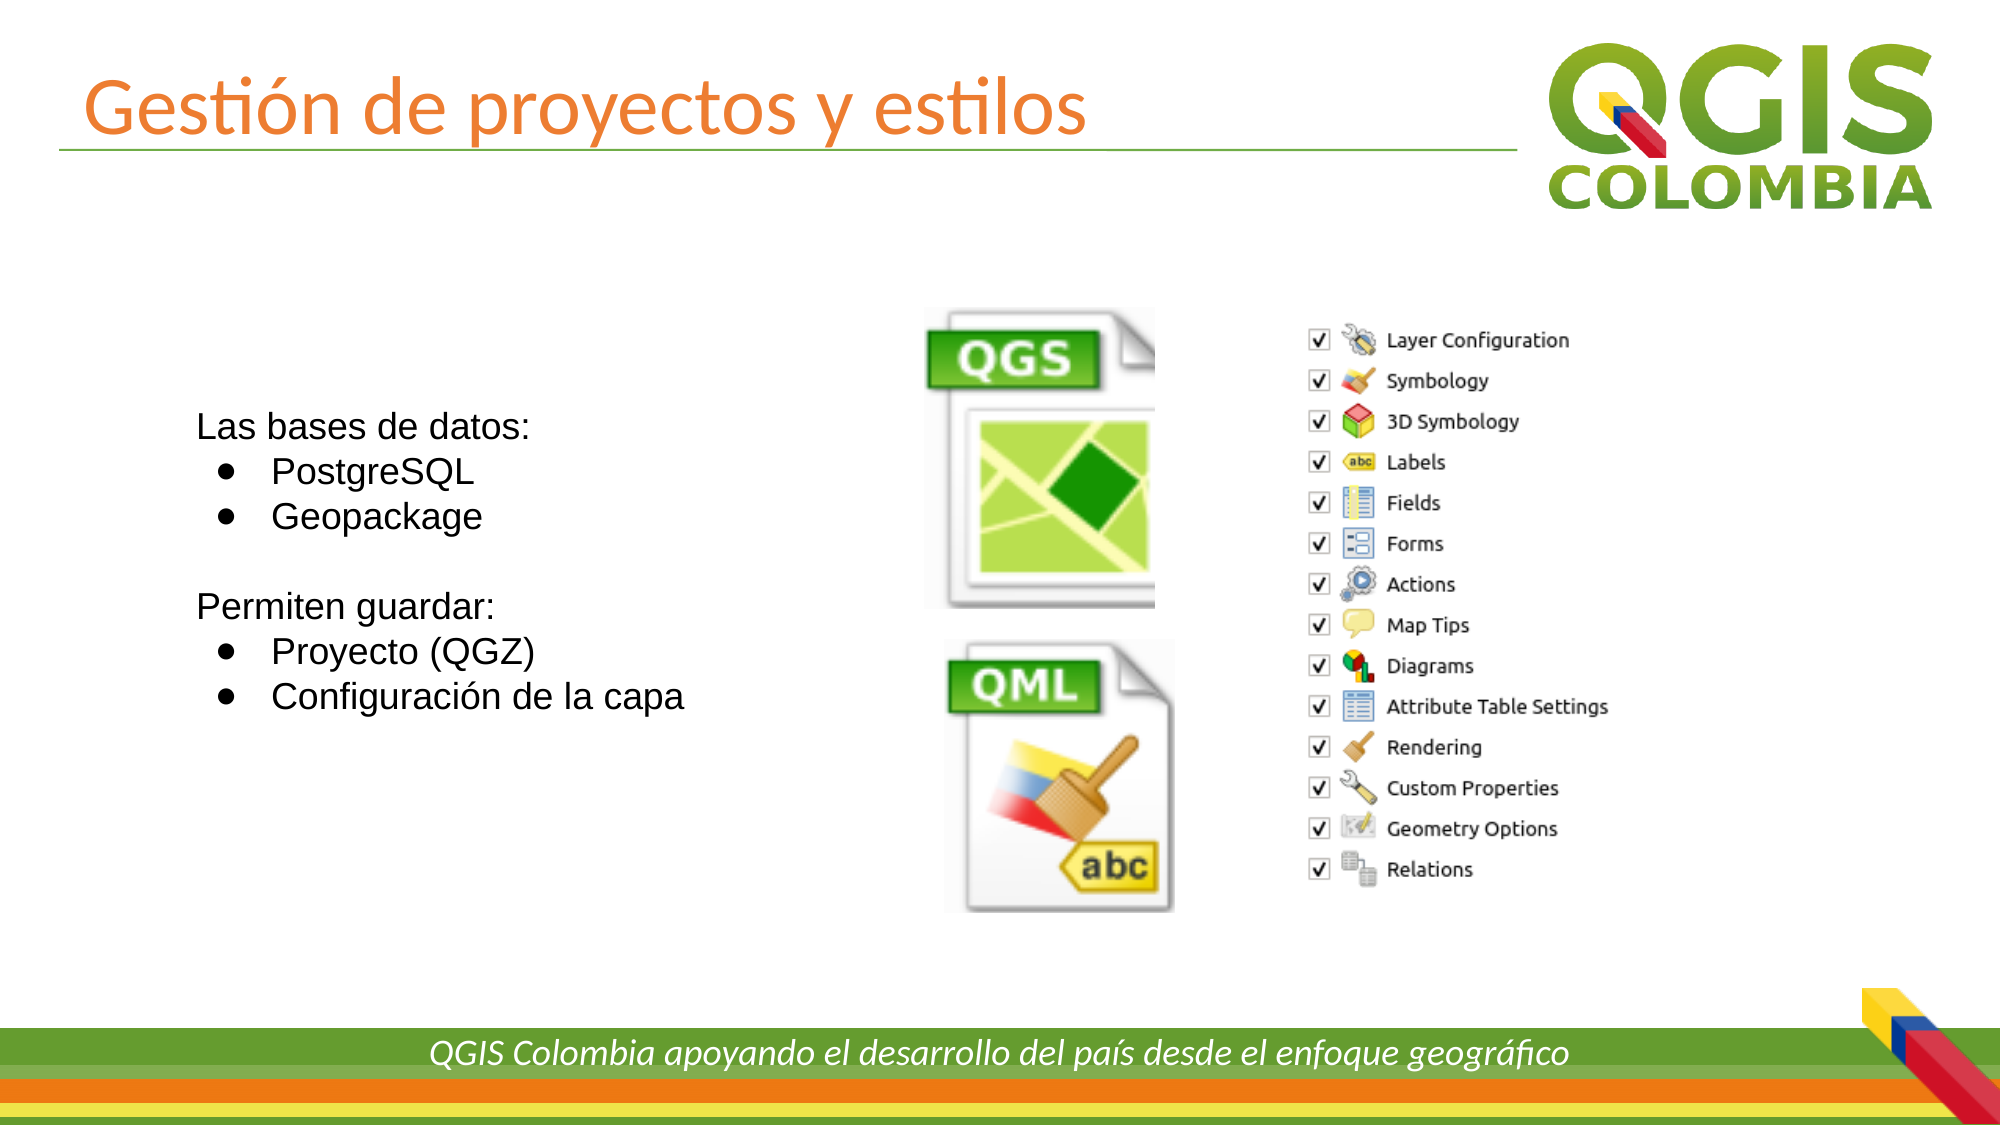

Gestión de proyectos y estilos
Las bases de datos:
PostgreSQL
Geopackage
Permiten guardar:
Proyecto (QGZ)
Configuración de la capa